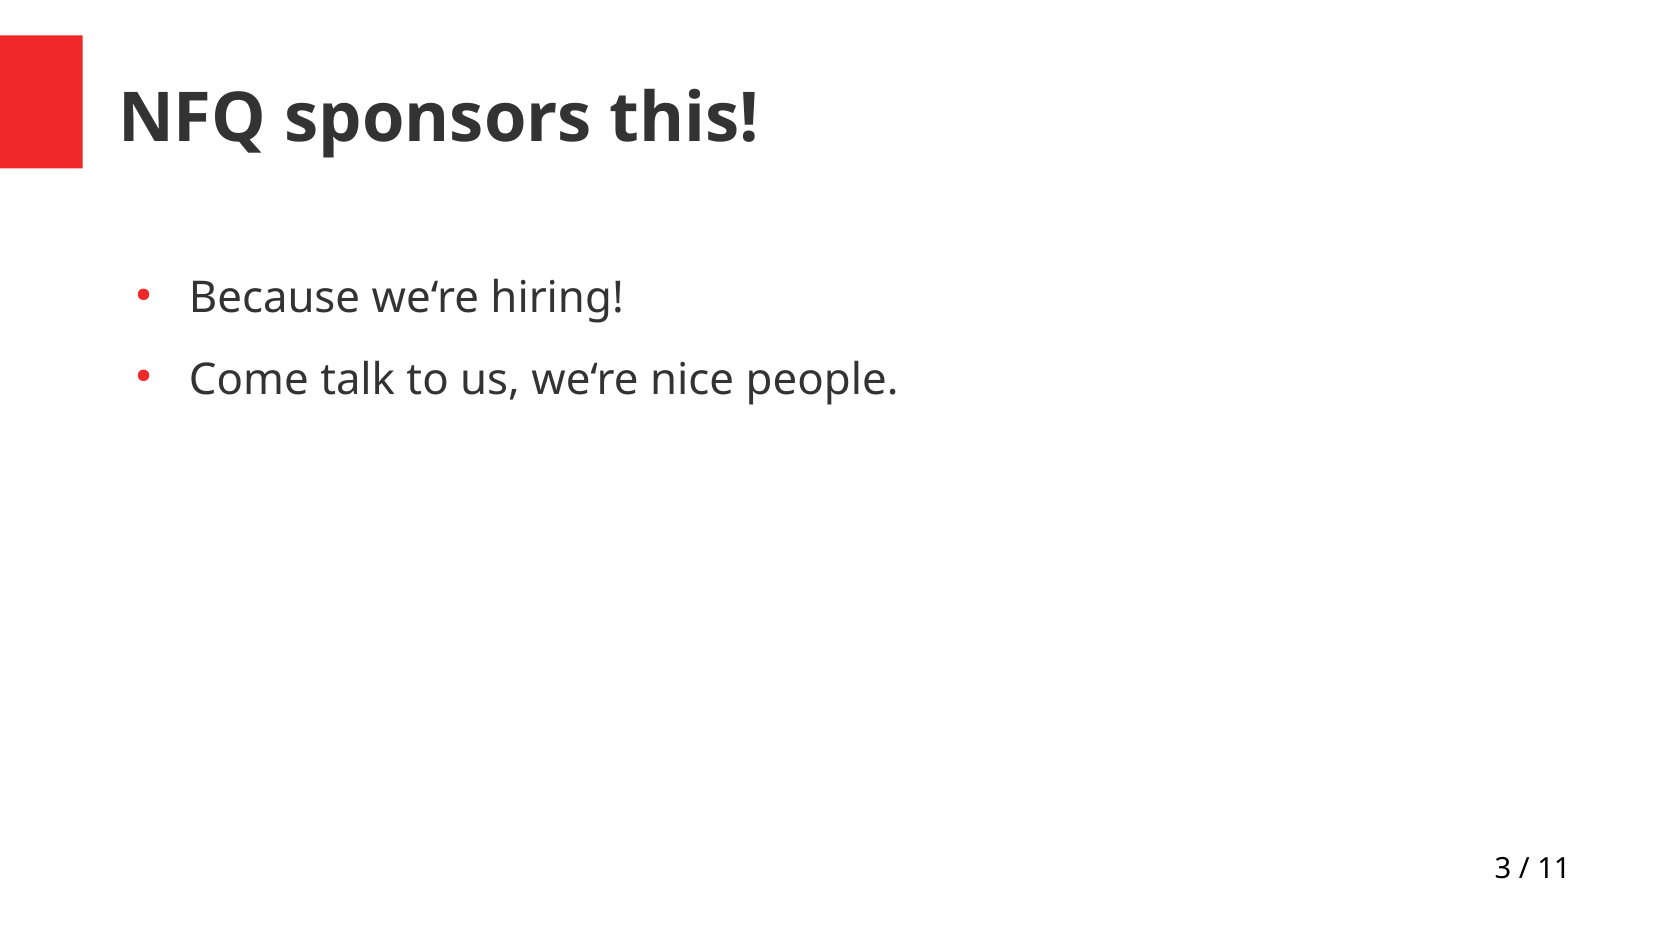

# NFQ sponsors this!
Because we‘re hiring!
Come talk to us, we‘re nice people.
3